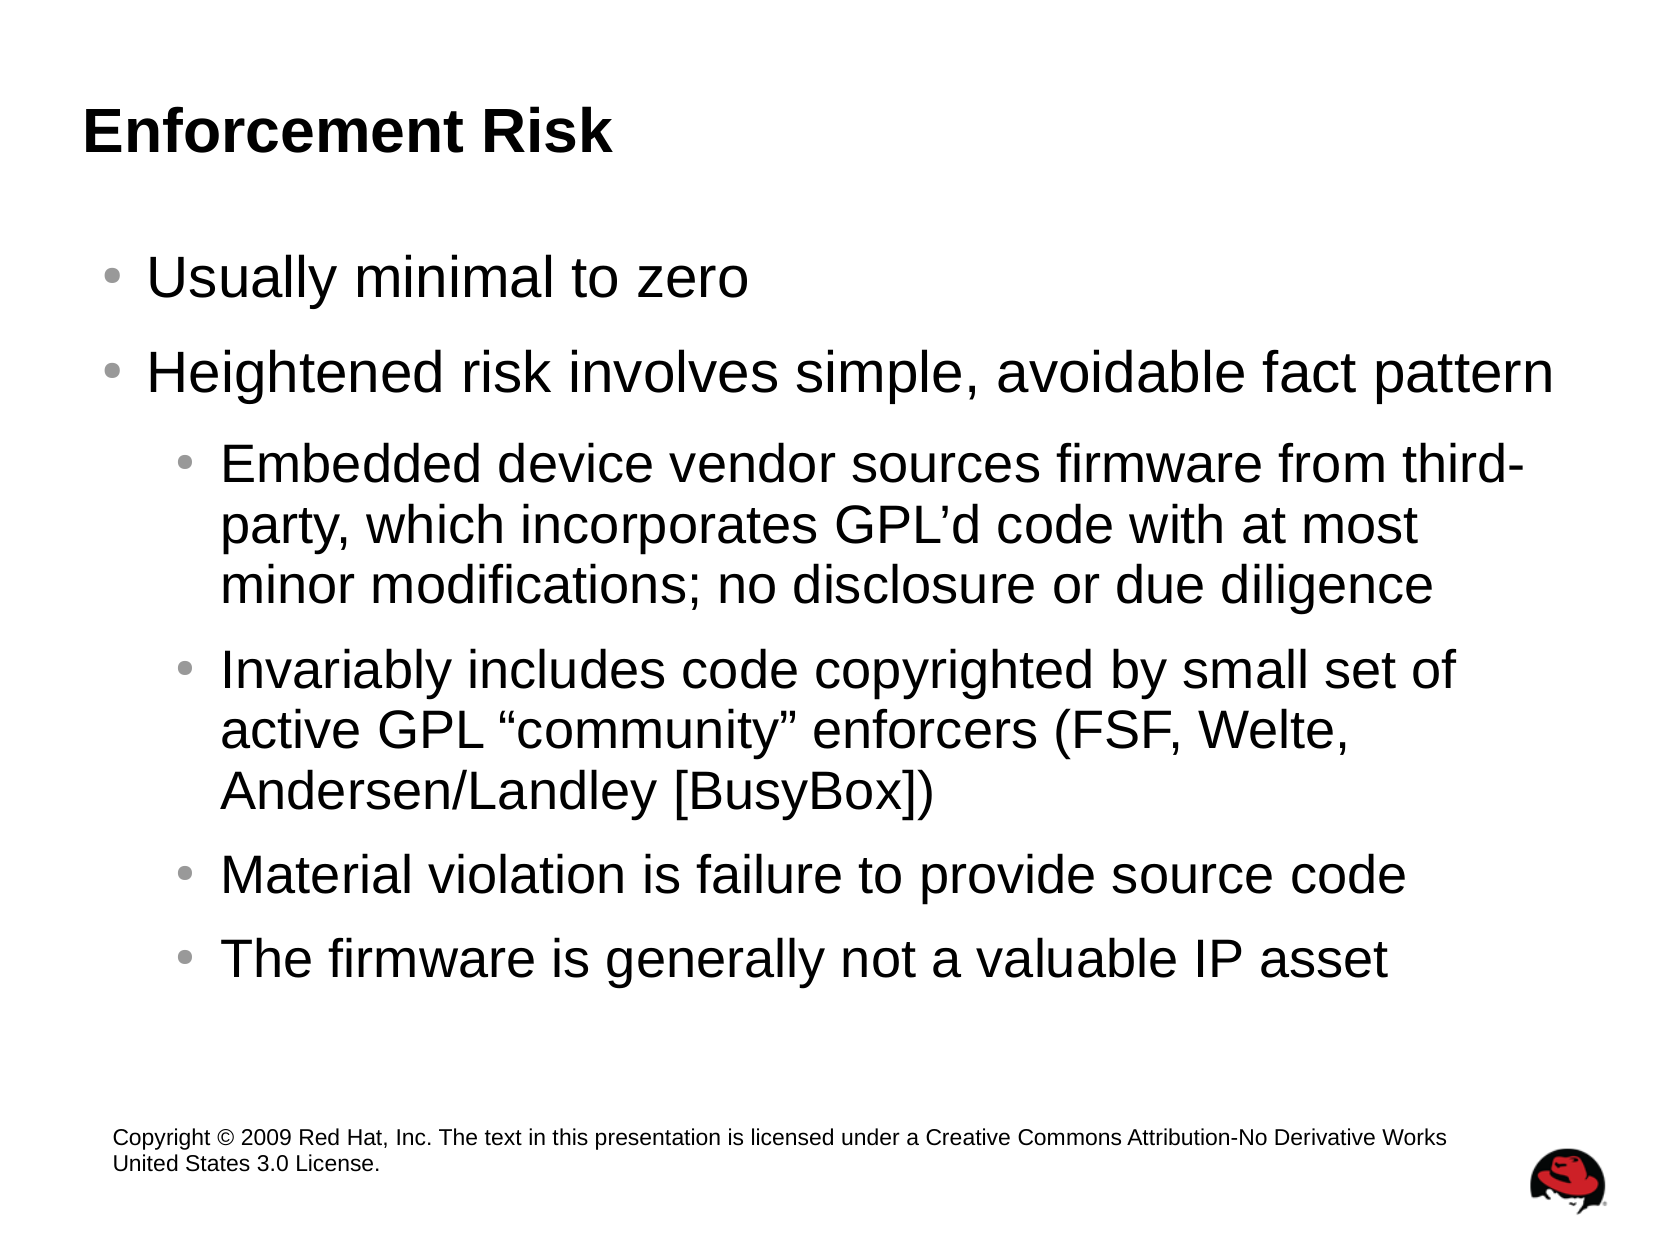

# Enforcement Risk
Usually minimal to zero
Heightened risk involves simple, avoidable fact pattern
Embedded device vendor sources firmware from third-party, which incorporates GPL’d code with at most minor modifications; no disclosure or due diligence
Invariably includes code copyrighted by small set of active GPL “community” enforcers (FSF, Welte, Andersen/Landley [BusyBox])
Material violation is failure to provide source code
The firmware is generally not a valuable IP asset